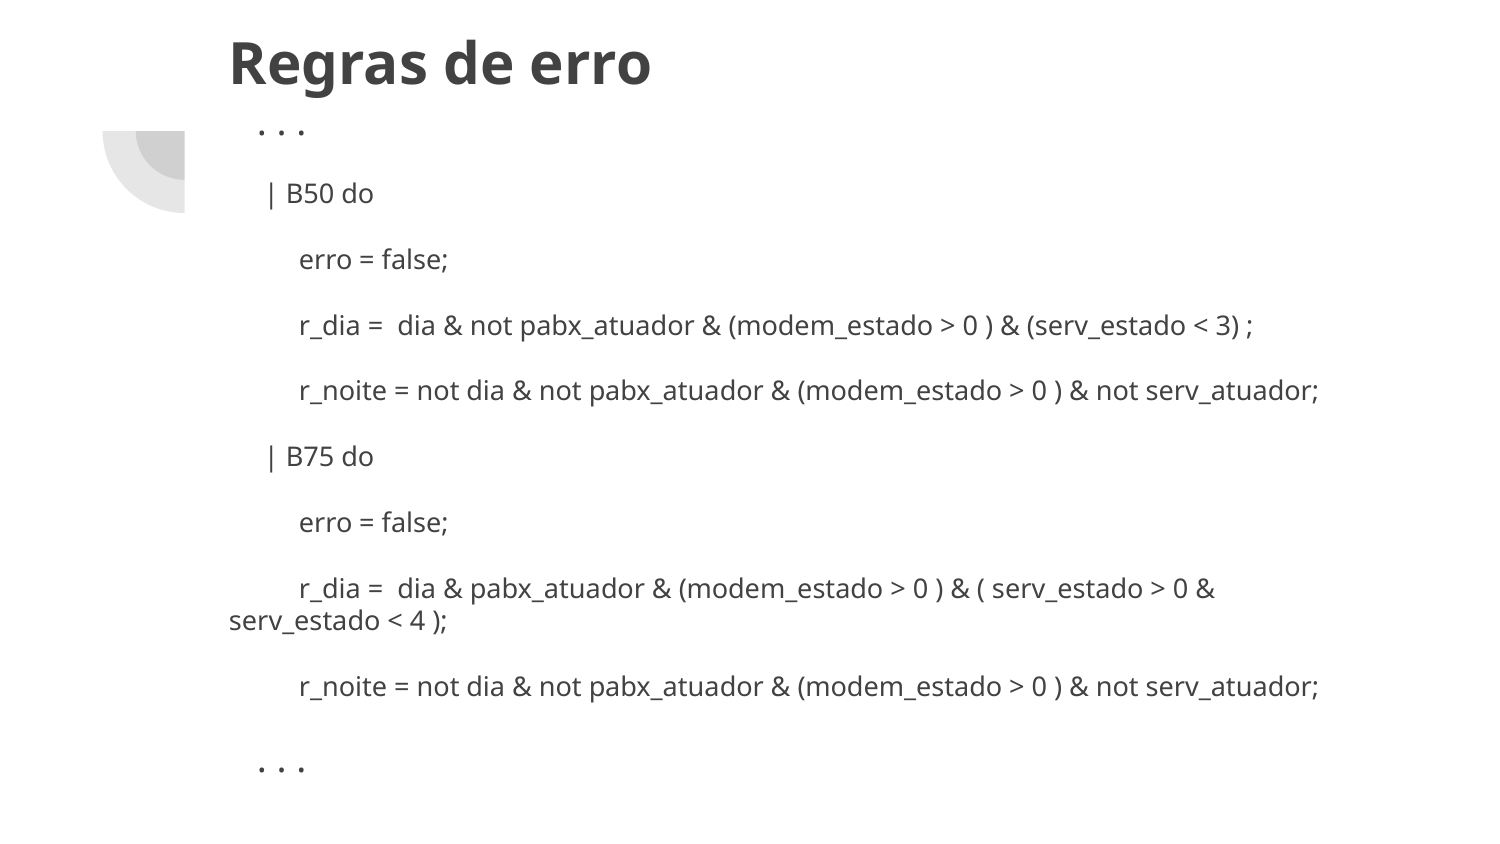

# Regras de erro
 . . .
 | B50 do
 erro = false;
 r_dia = dia & not pabx_atuador & (modem_estado > 0 ) & (serv_estado < 3) ;
 r_noite = not dia & not pabx_atuador & (modem_estado > 0 ) & not serv_atuador;
 | B75 do
 erro = false;
 r_dia = dia & pabx_atuador & (modem_estado > 0 ) & ( serv_estado > 0 & serv_estado < 4 );
 r_noite = not dia & not pabx_atuador & (modem_estado > 0 ) & not serv_atuador;
 . . .